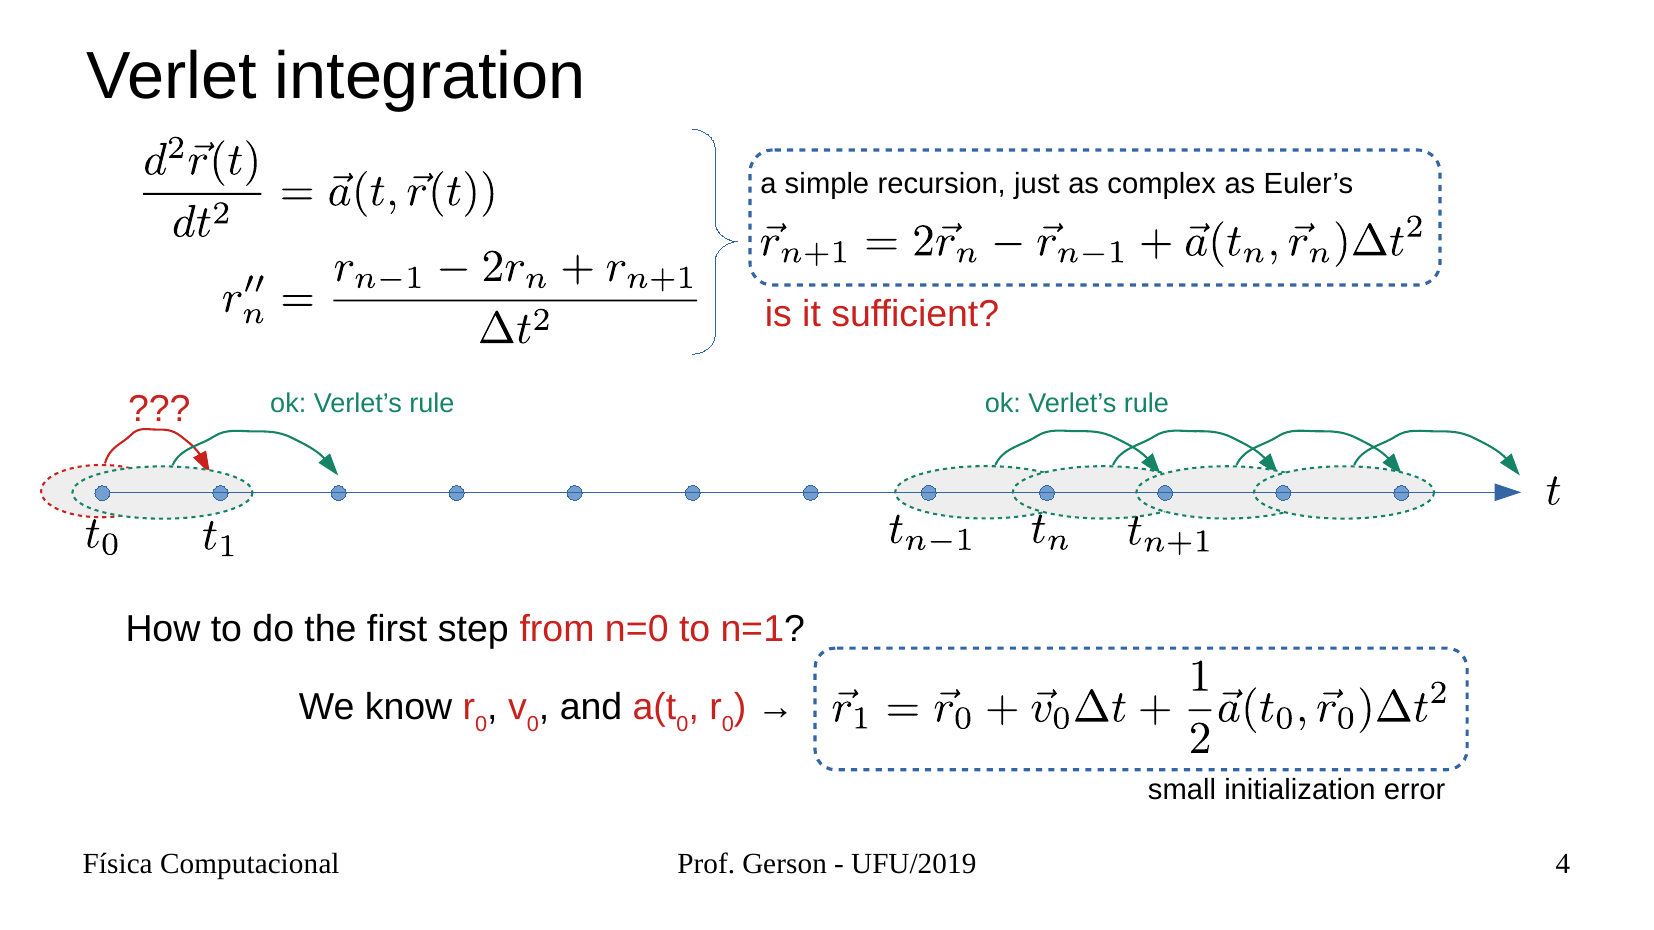

Verlet integration
a simple recursion, just as complex as Euler’s
is it sufficient?
???
ok: Verlet’s rule
ok: Verlet’s rule
How to do the first step from n=0 to n=1?
We know r0, v0, and a(t0, r0) →
small initialization error
Física Computacional
Prof. Gerson - UFU/2019
4